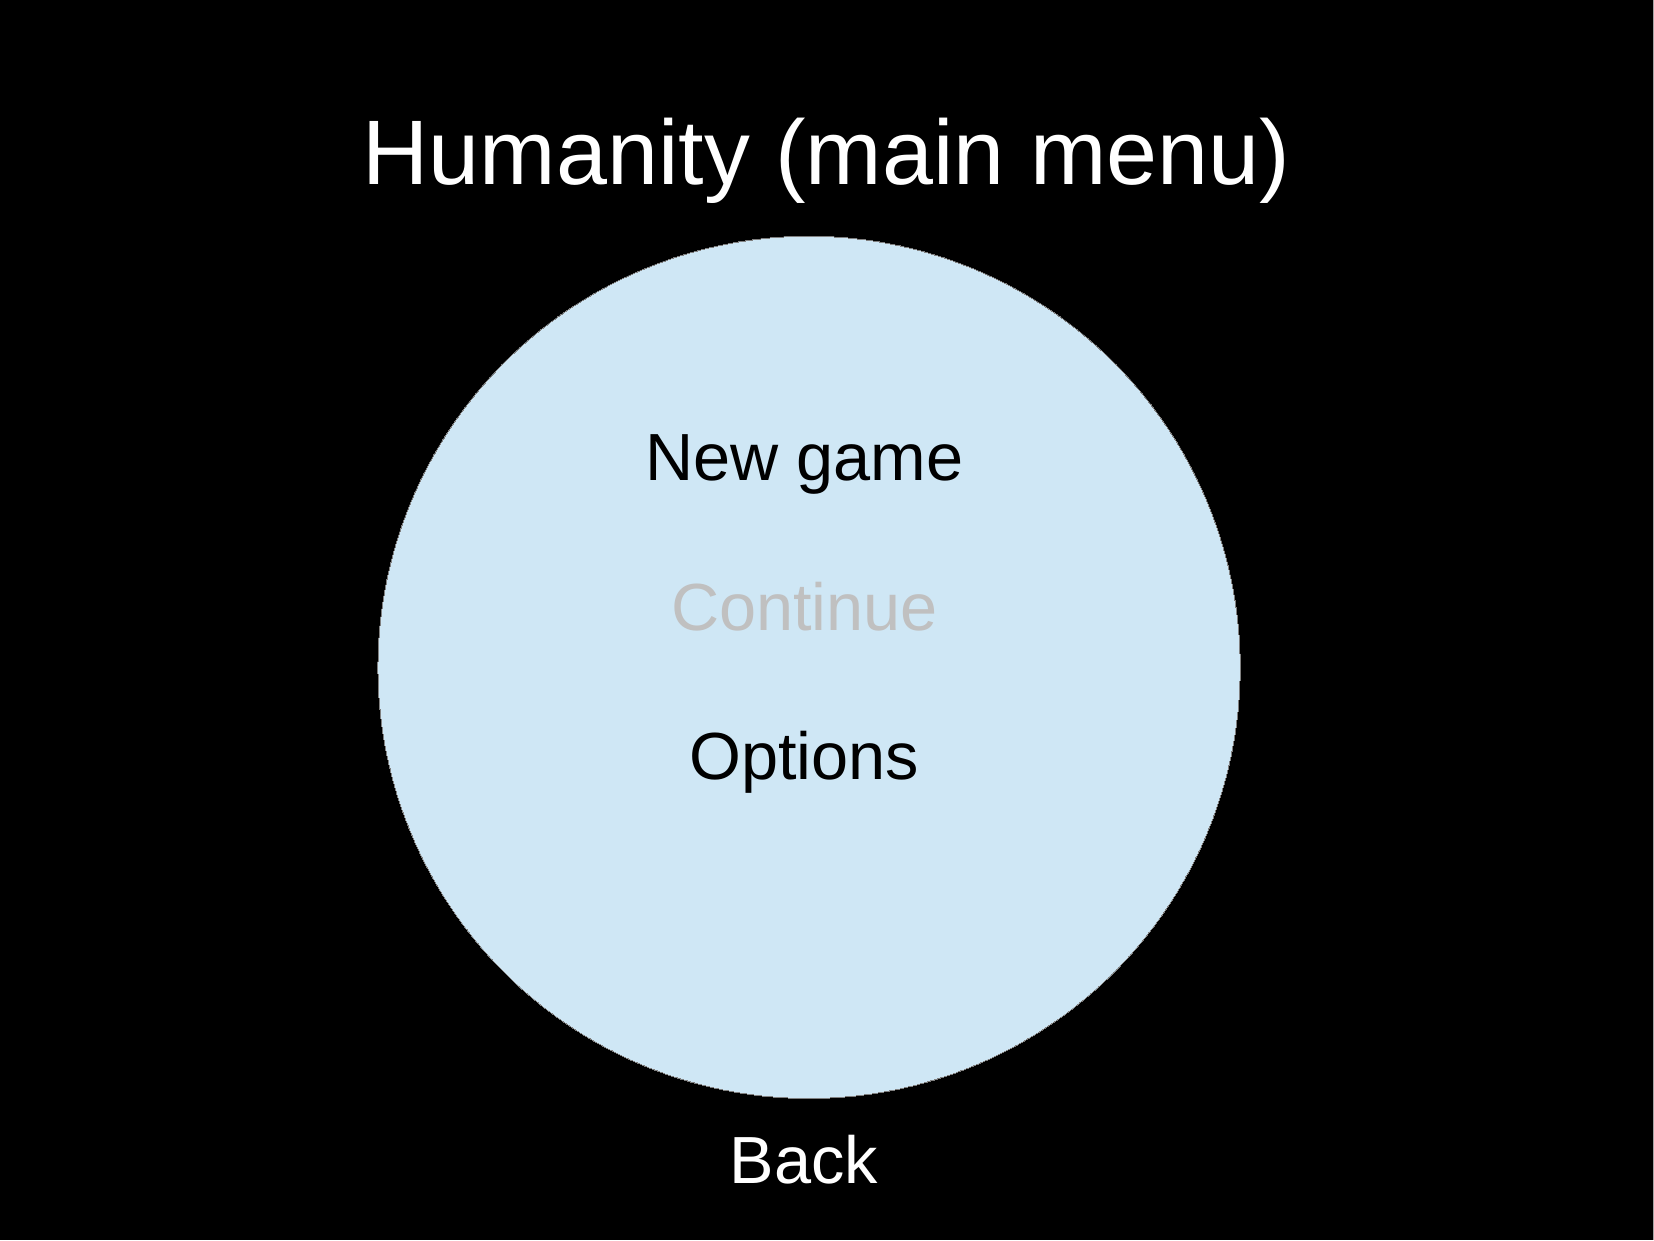

# Humanity (main menu)
New game
Continue
Options
Back